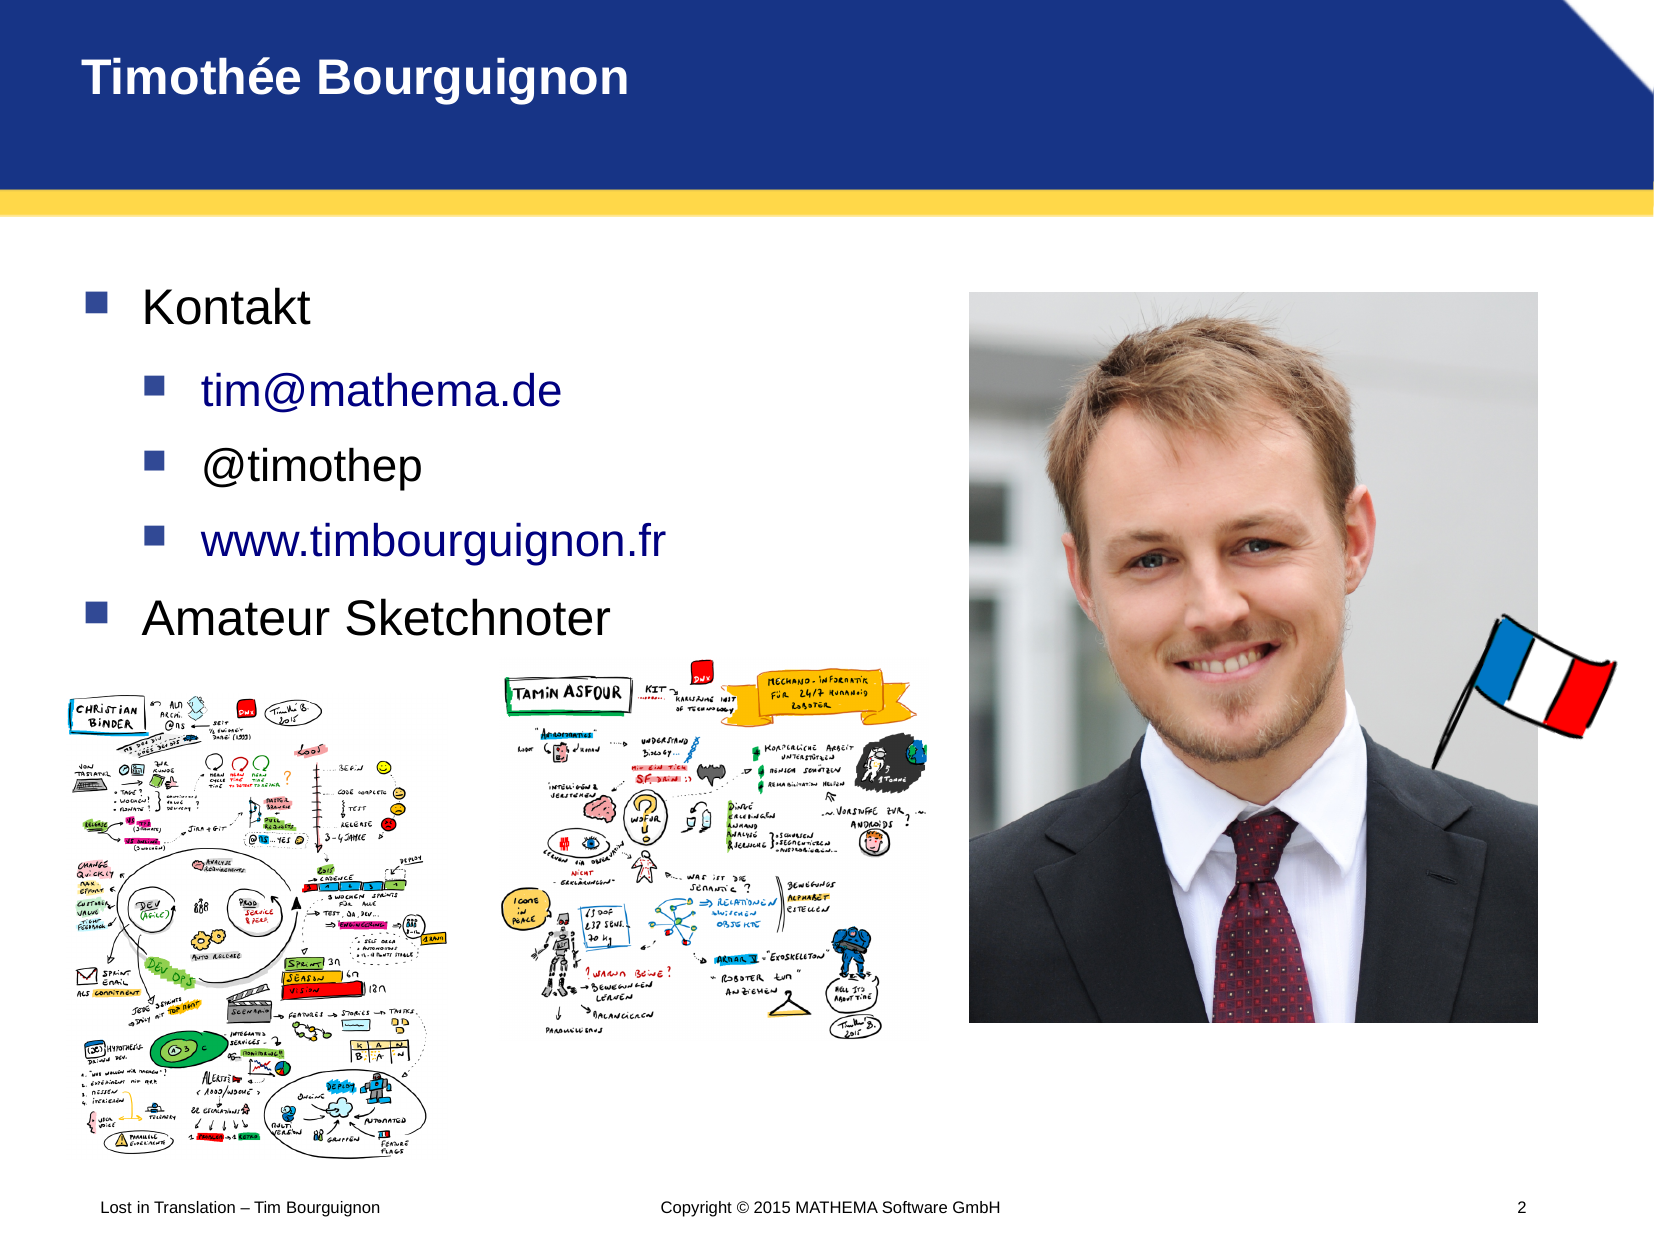

# Timothée Bourguignon
Kontakt
tim@mathema.de
@timothep
www.timbourguignon.fr
Amateur Sketchnoter